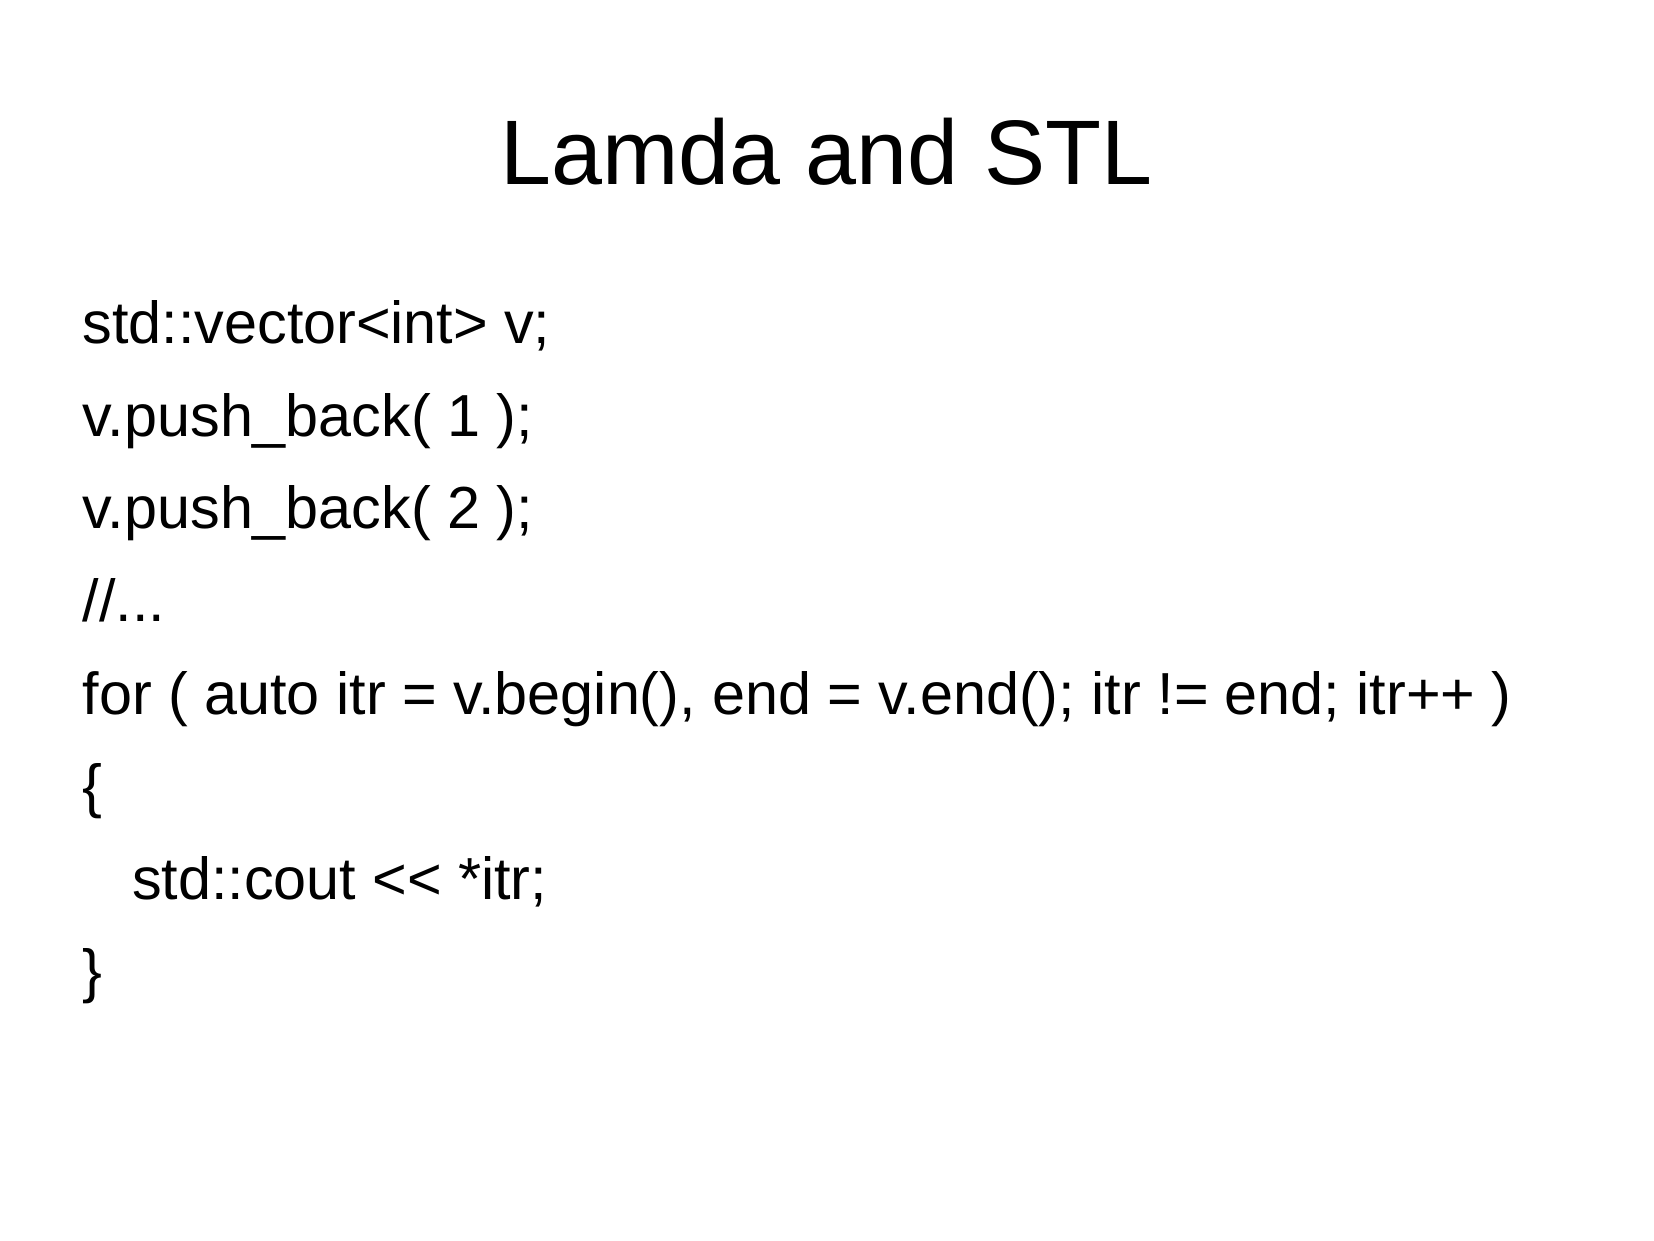

# Lamda and STL
std::vector<int> v;
v.push_back( 1 );
v.push_back( 2 );
//...
for ( auto itr = v.begin(), end = v.end(); itr != end; itr++ )
{
 std::cout << *itr;
}